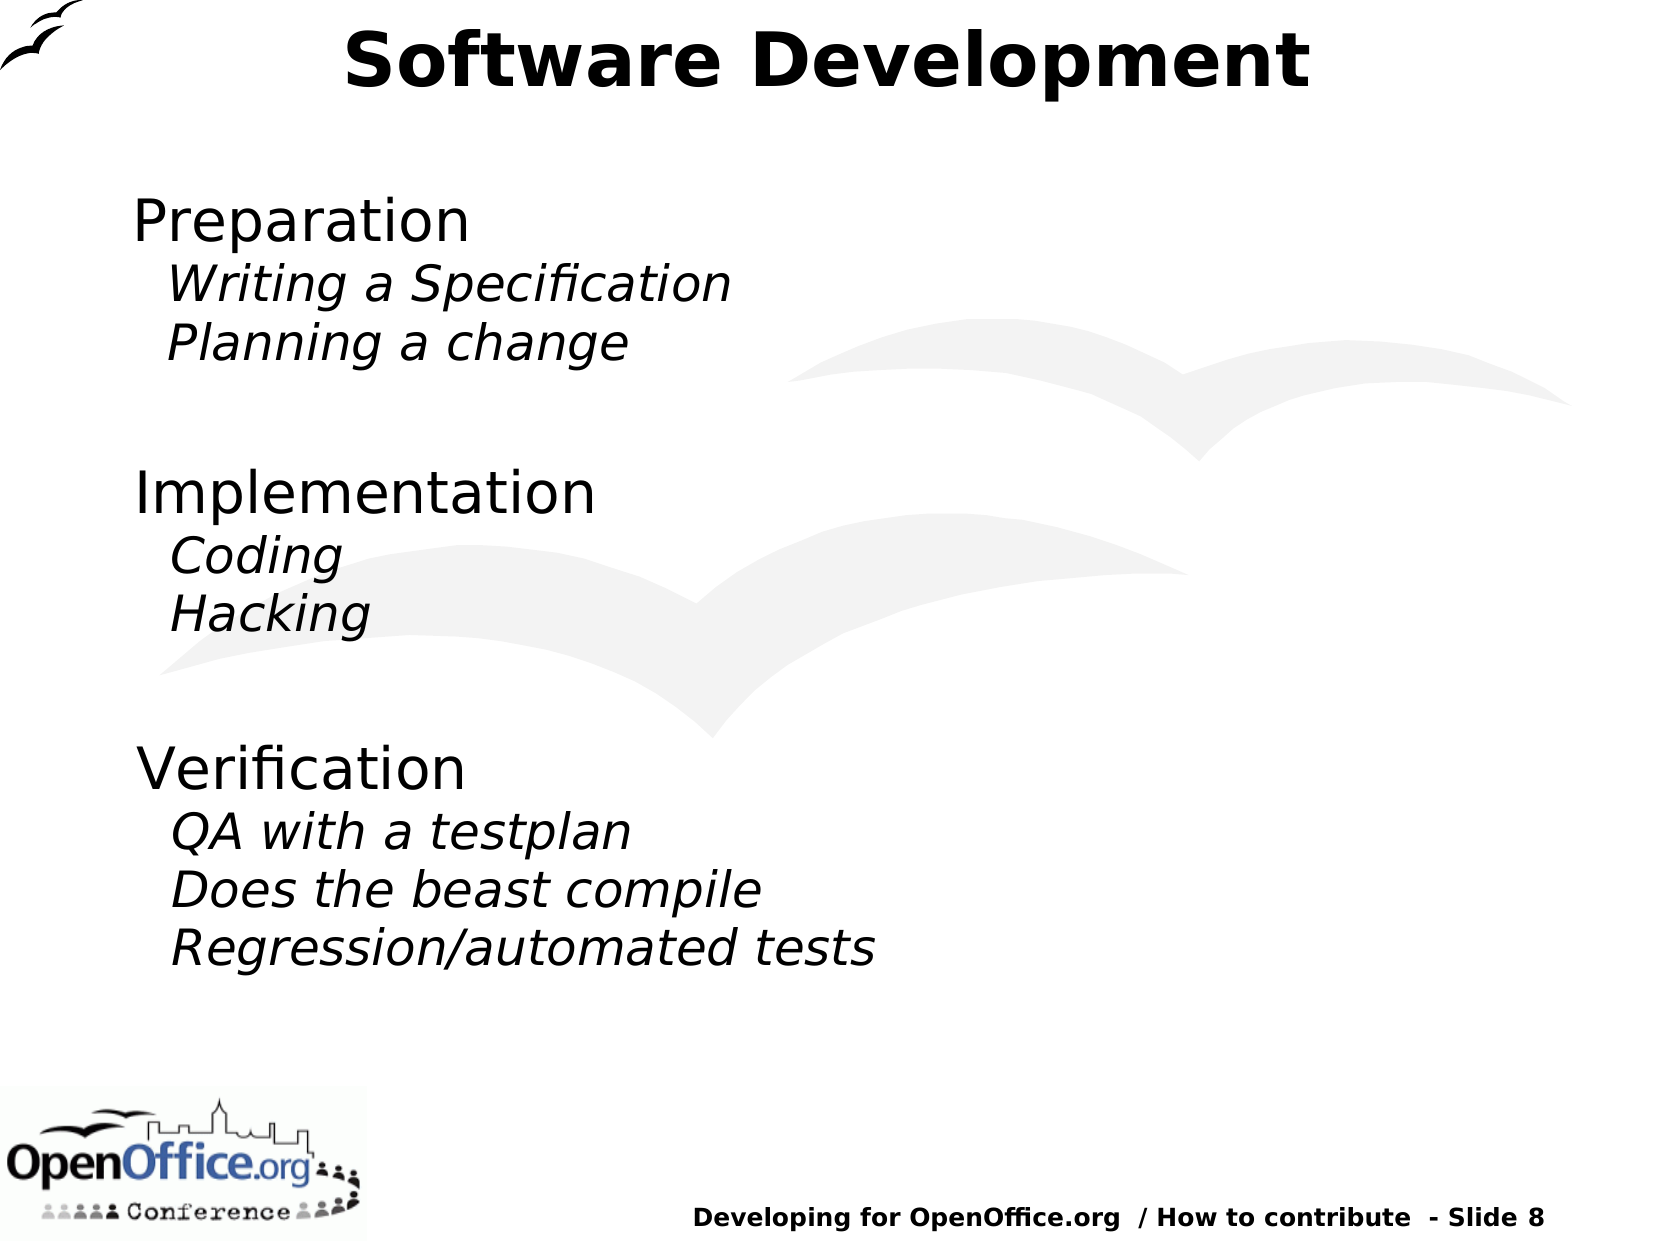

# Software Development
Preparation
Writing a Specification
Planning a change
Implementation
Coding
Hacking
Verification
QA with a testplan
Does the beast compile
Regression/automated tests